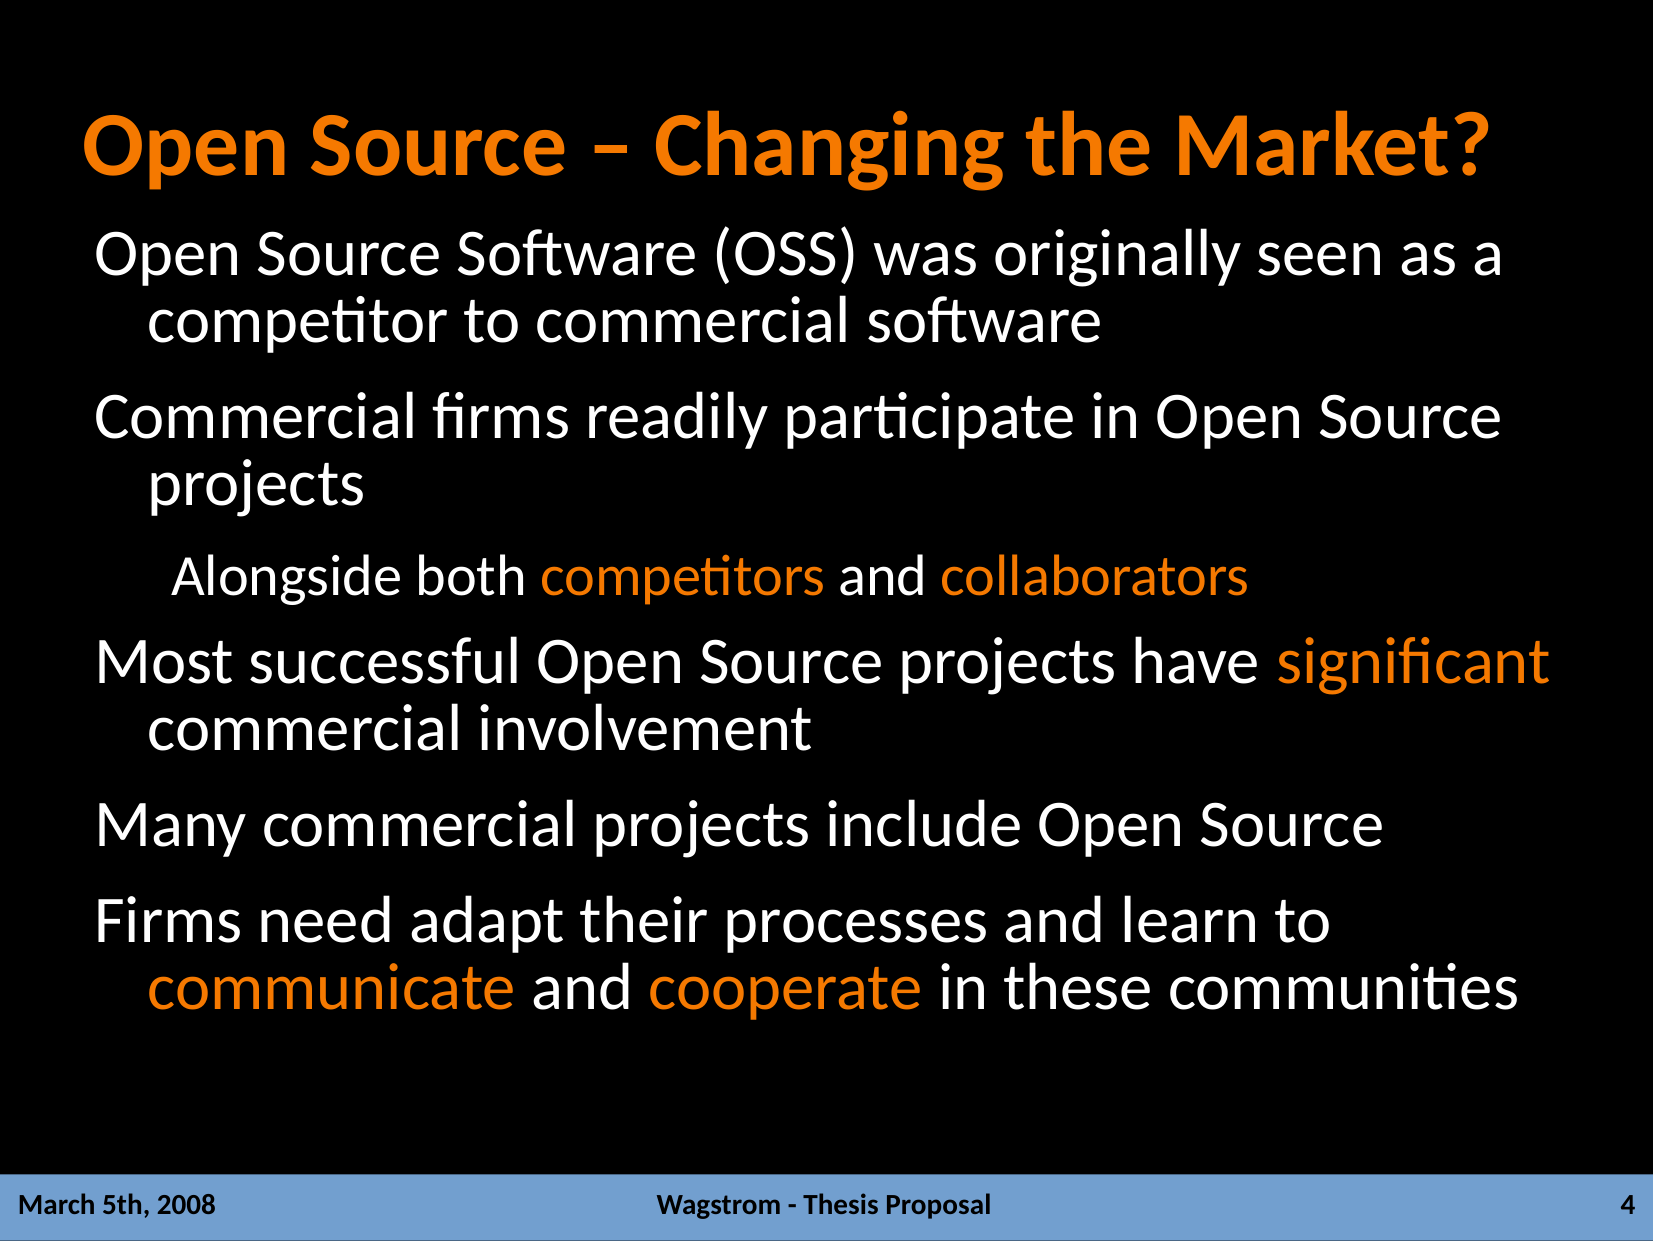

# Open Source – Changing the Market?
Open Source Software (OSS) was originally seen as a competitor to commercial software
Commercial firms readily participate in Open Source projects
Alongside both competitors and collaborators
Most successful Open Source projects have significant commercial involvement
Many commercial projects include Open Source
Firms need adapt their processes and learn to communicate and cooperate in these communities
March 5th, 2008
Wagstrom - Thesis Proposal
4